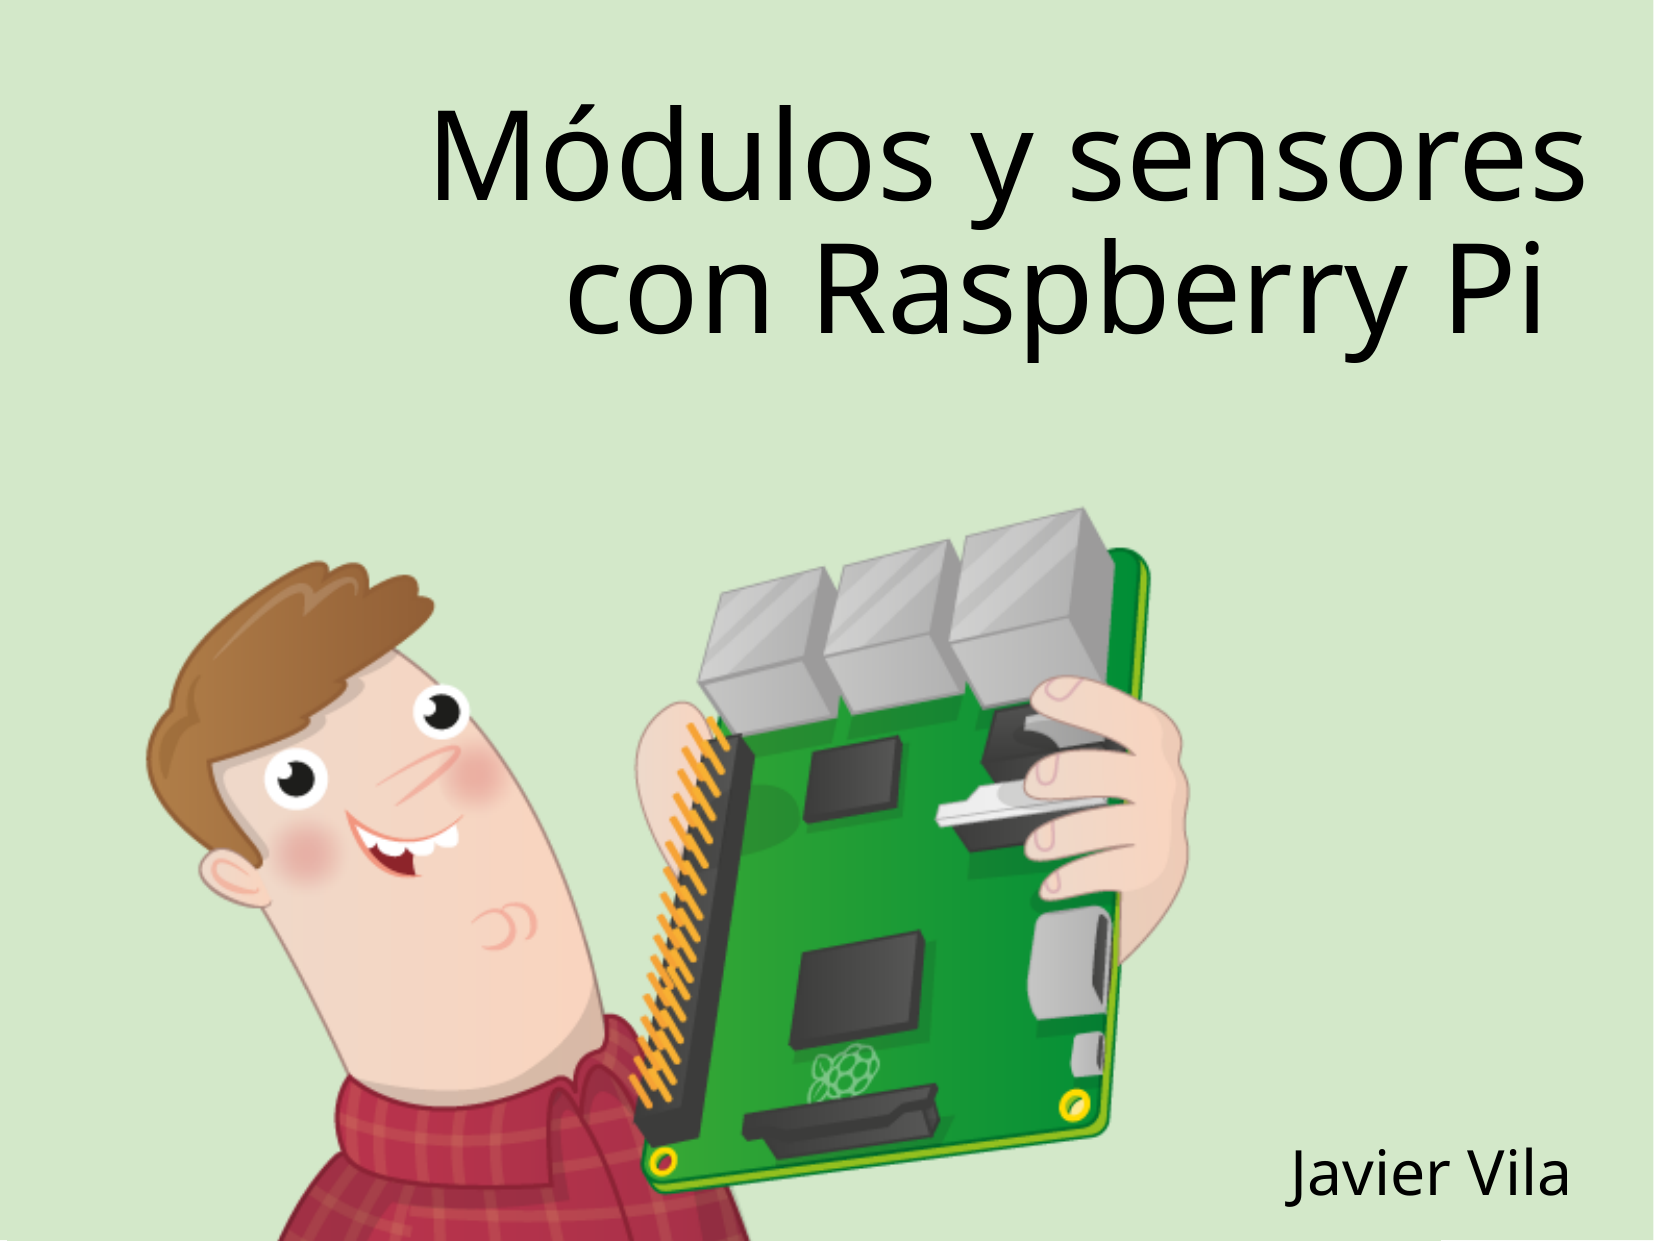

Módulos y sensores
con Raspberry Pi
Javier Vila